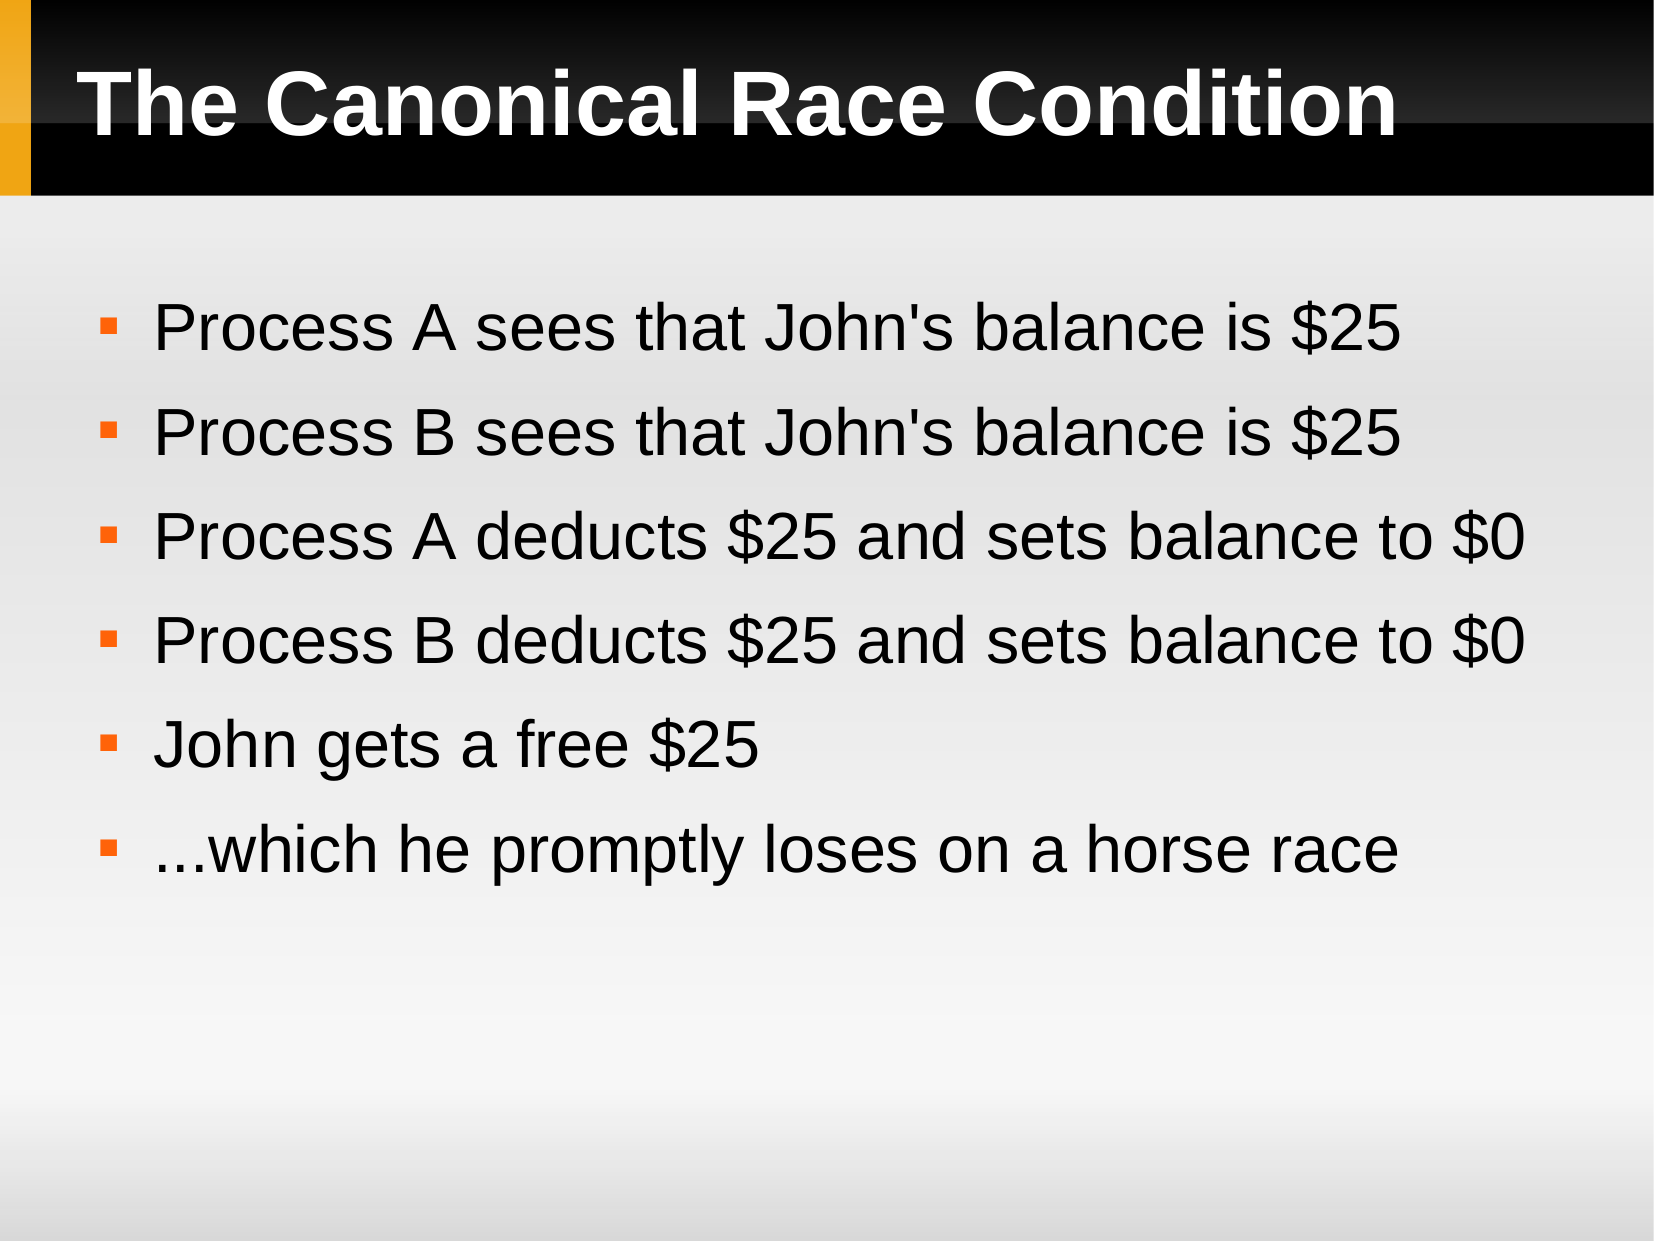

# The Canonical Race Condition
Process A sees that John's balance is $25
Process B sees that John's balance is $25
Process A deducts $25 and sets balance to $0
Process B deducts $25 and sets balance to $0
John gets a free $25
...which he promptly loses on a horse race